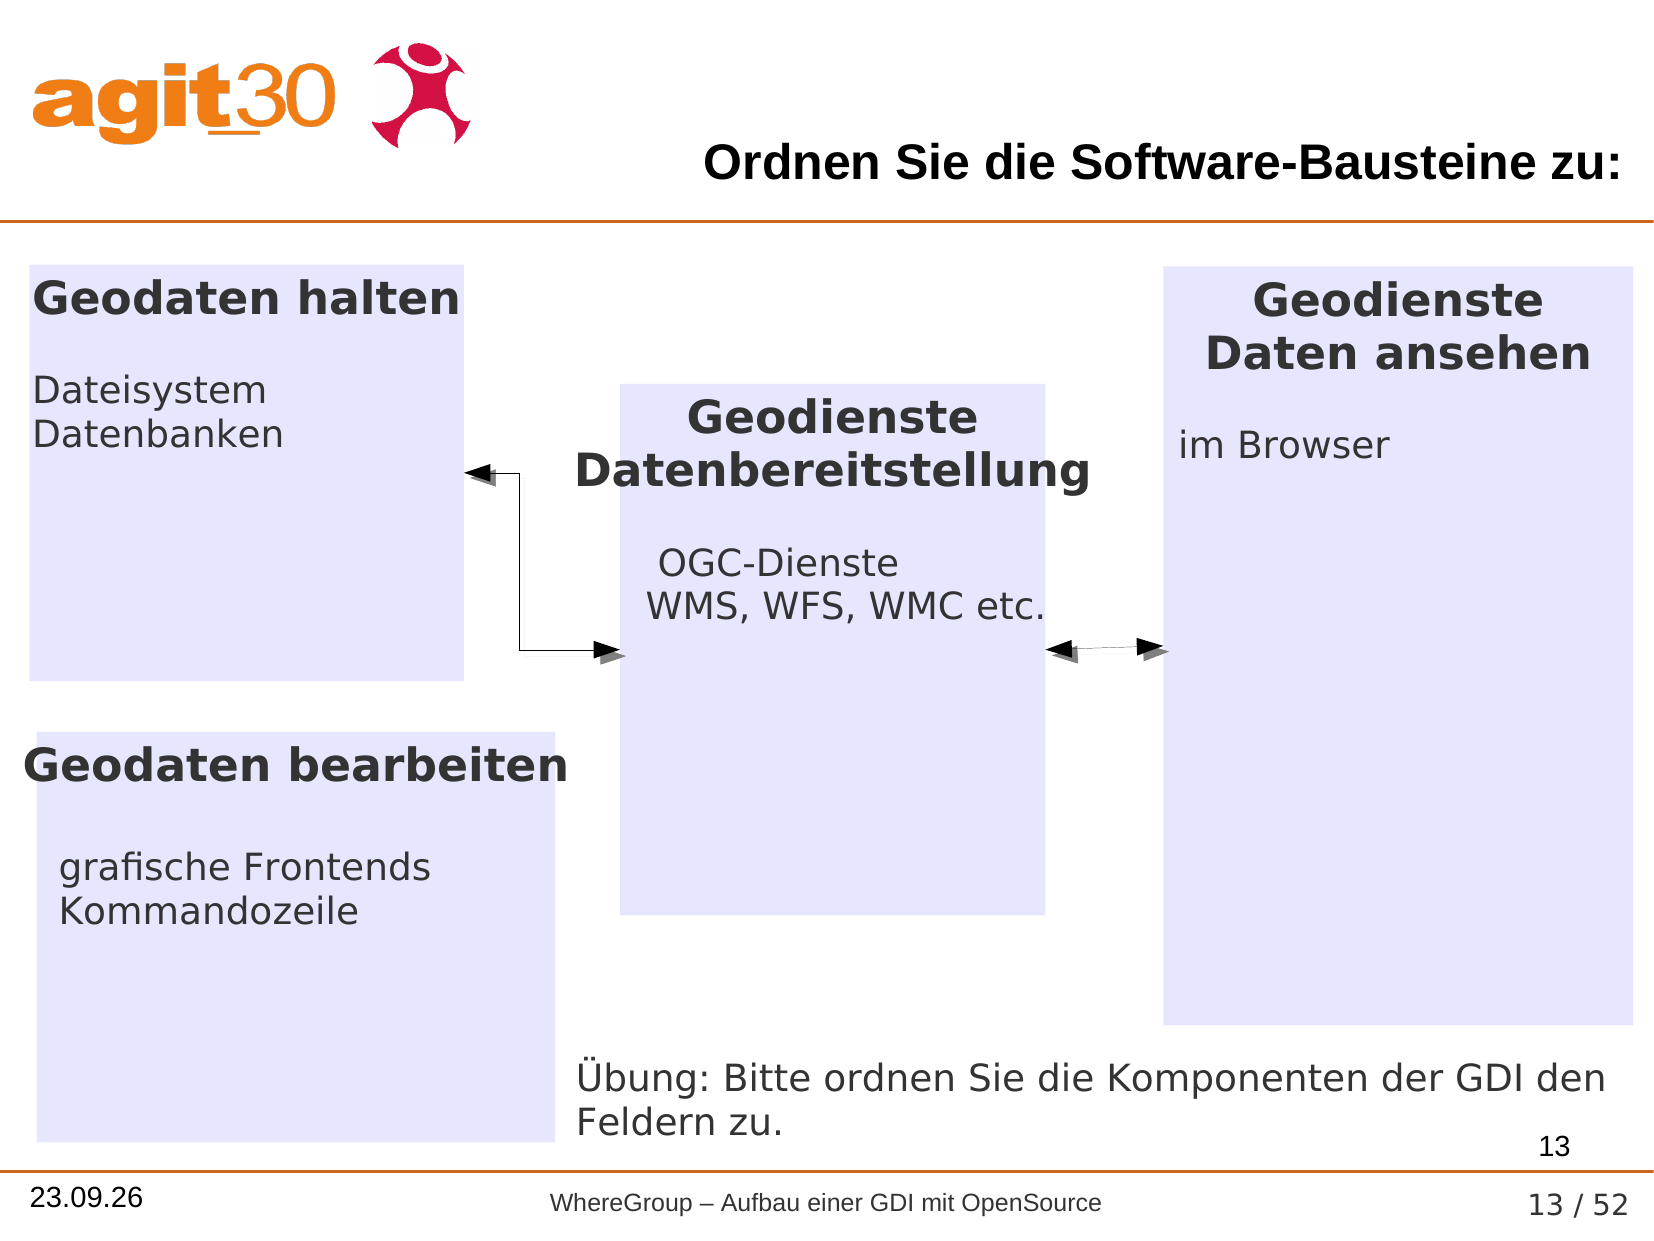

# Ordnen Sie die Software-Bausteine zu:
Geodaten halten
Dateisystem
Datenbanken
Geodienste
Daten ansehen
im Browser
Geodienste
Datenbereitstellung
 OGC-Dienste
 WMS, WFS, WMC etc.
Geodaten bearbeiten
 grafische Frontends
 Kommandozeile
Übung: Bitte ordnen Sie die Komponenten der GDI den Feldern zu.
13